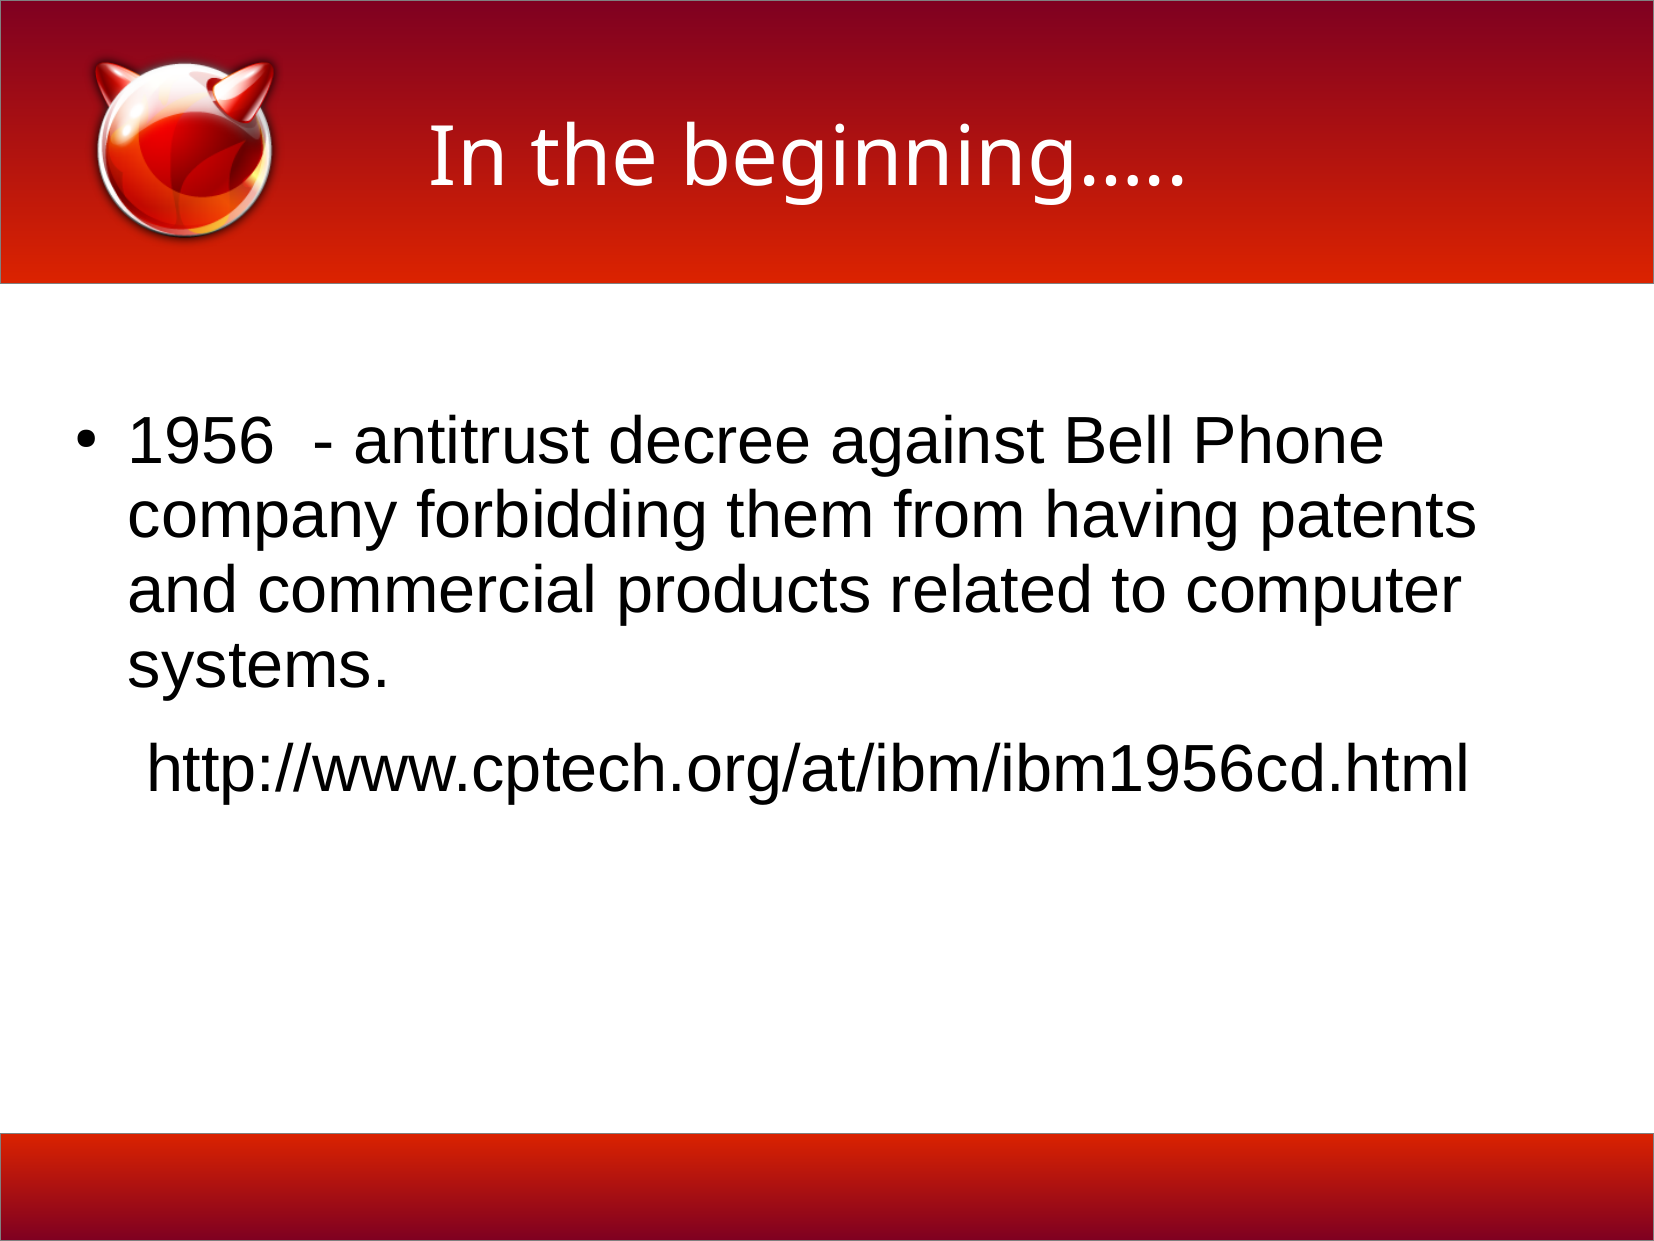

# In the beginning…..
1956 - antitrust decree against Bell Phone company forbidding them from having patents and commercial products related to computer systems.
 http://www.cptech.org/at/ibm/ibm1956cd.html